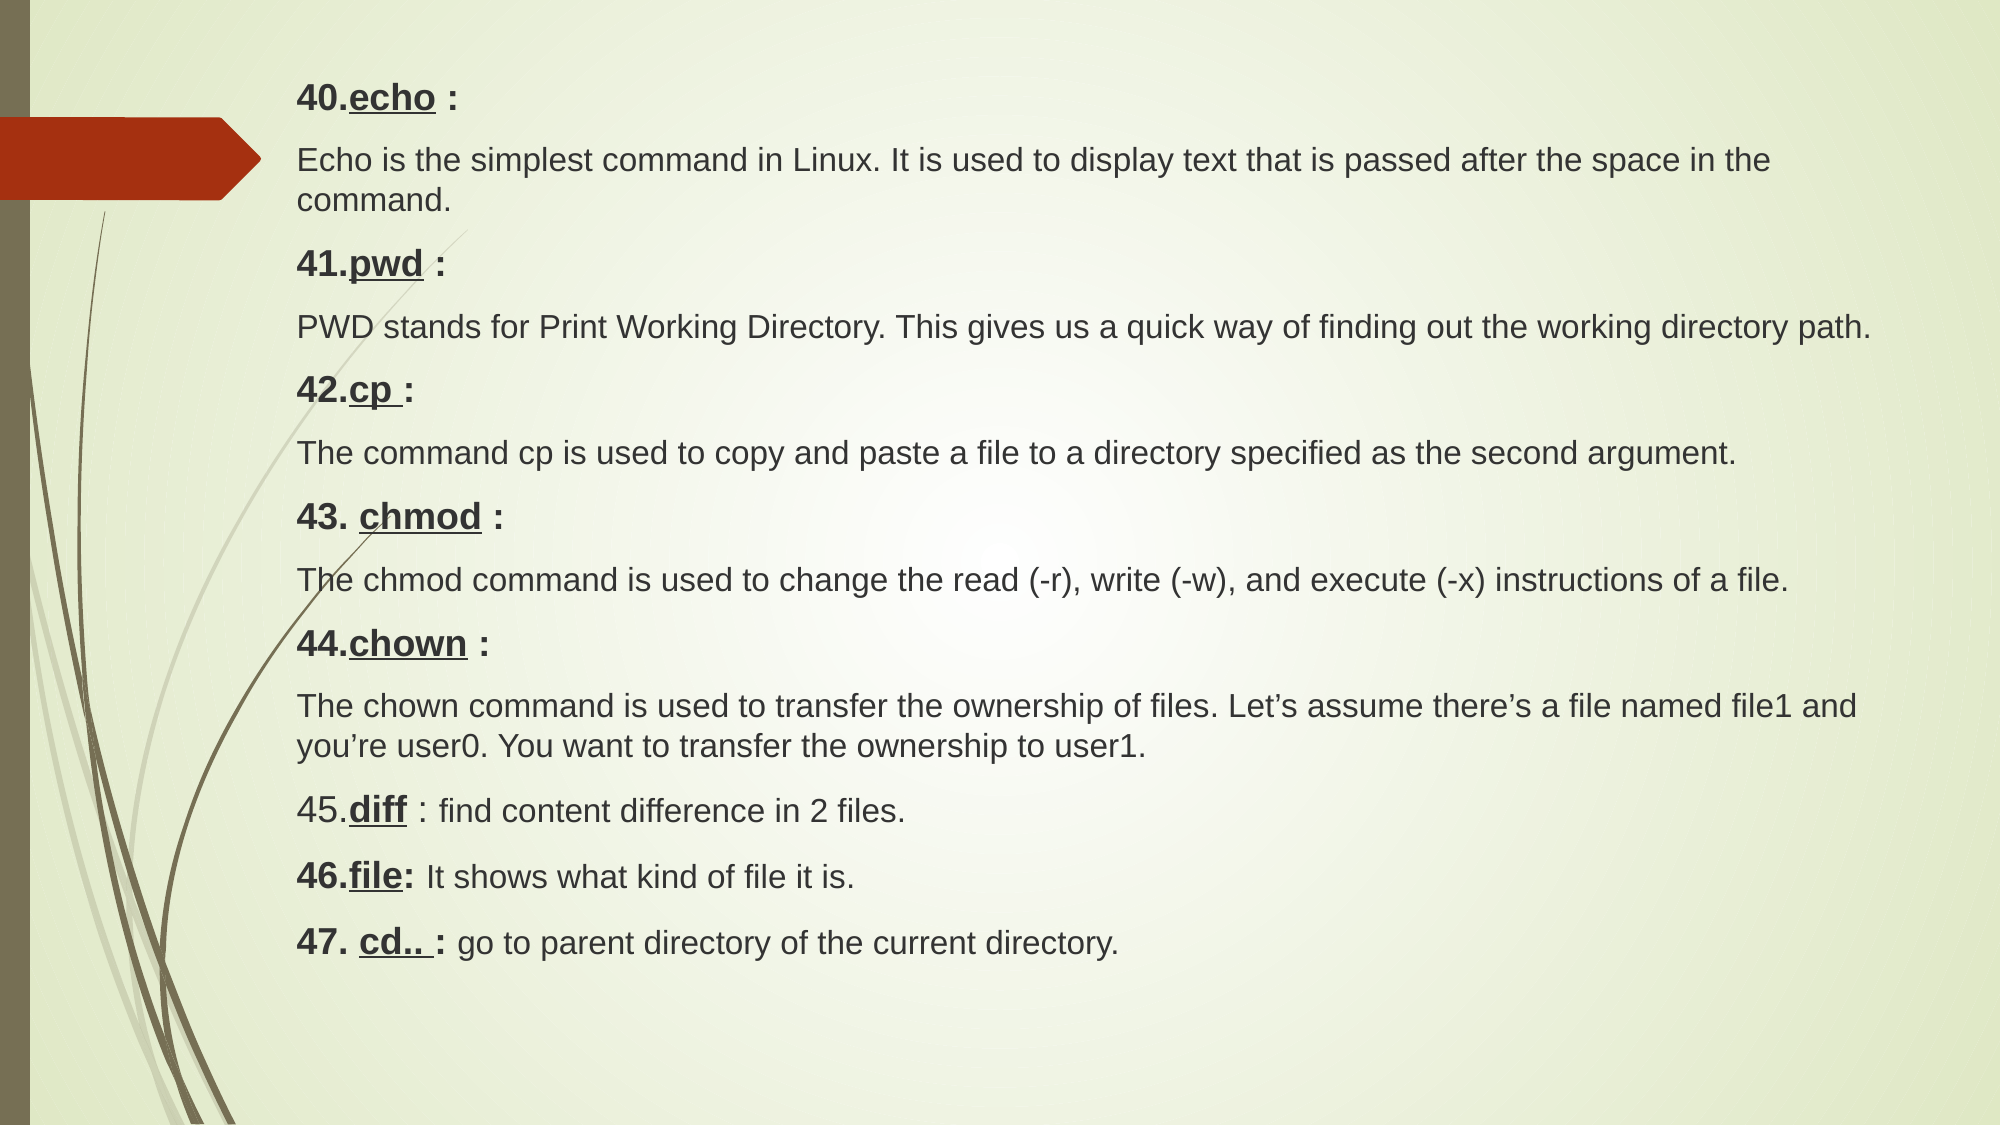

# 40.echo :
Echo is the simplest command in Linux. It is used to display text that is passed after the space in the command.
41.pwd :
PWD stands for Print Working Directory. This gives us a quick way of finding out the working directory path.
42.cp :
The command cp is used to copy and paste a file to a directory specified as the second argument.
43. chmod :
The chmod command is used to change the read (-r), write (-w), and execute (-x) instructions of a file.
44.chown :
The chown command is used to transfer the ownership of files. Let’s assume there’s a file named file1 and you’re user0. You want to transfer the ownership to user1.
45.diff : find content difference in 2 files.
46.file: It shows what kind of file it is.
47. cd.. : go to parent directory of the current directory.